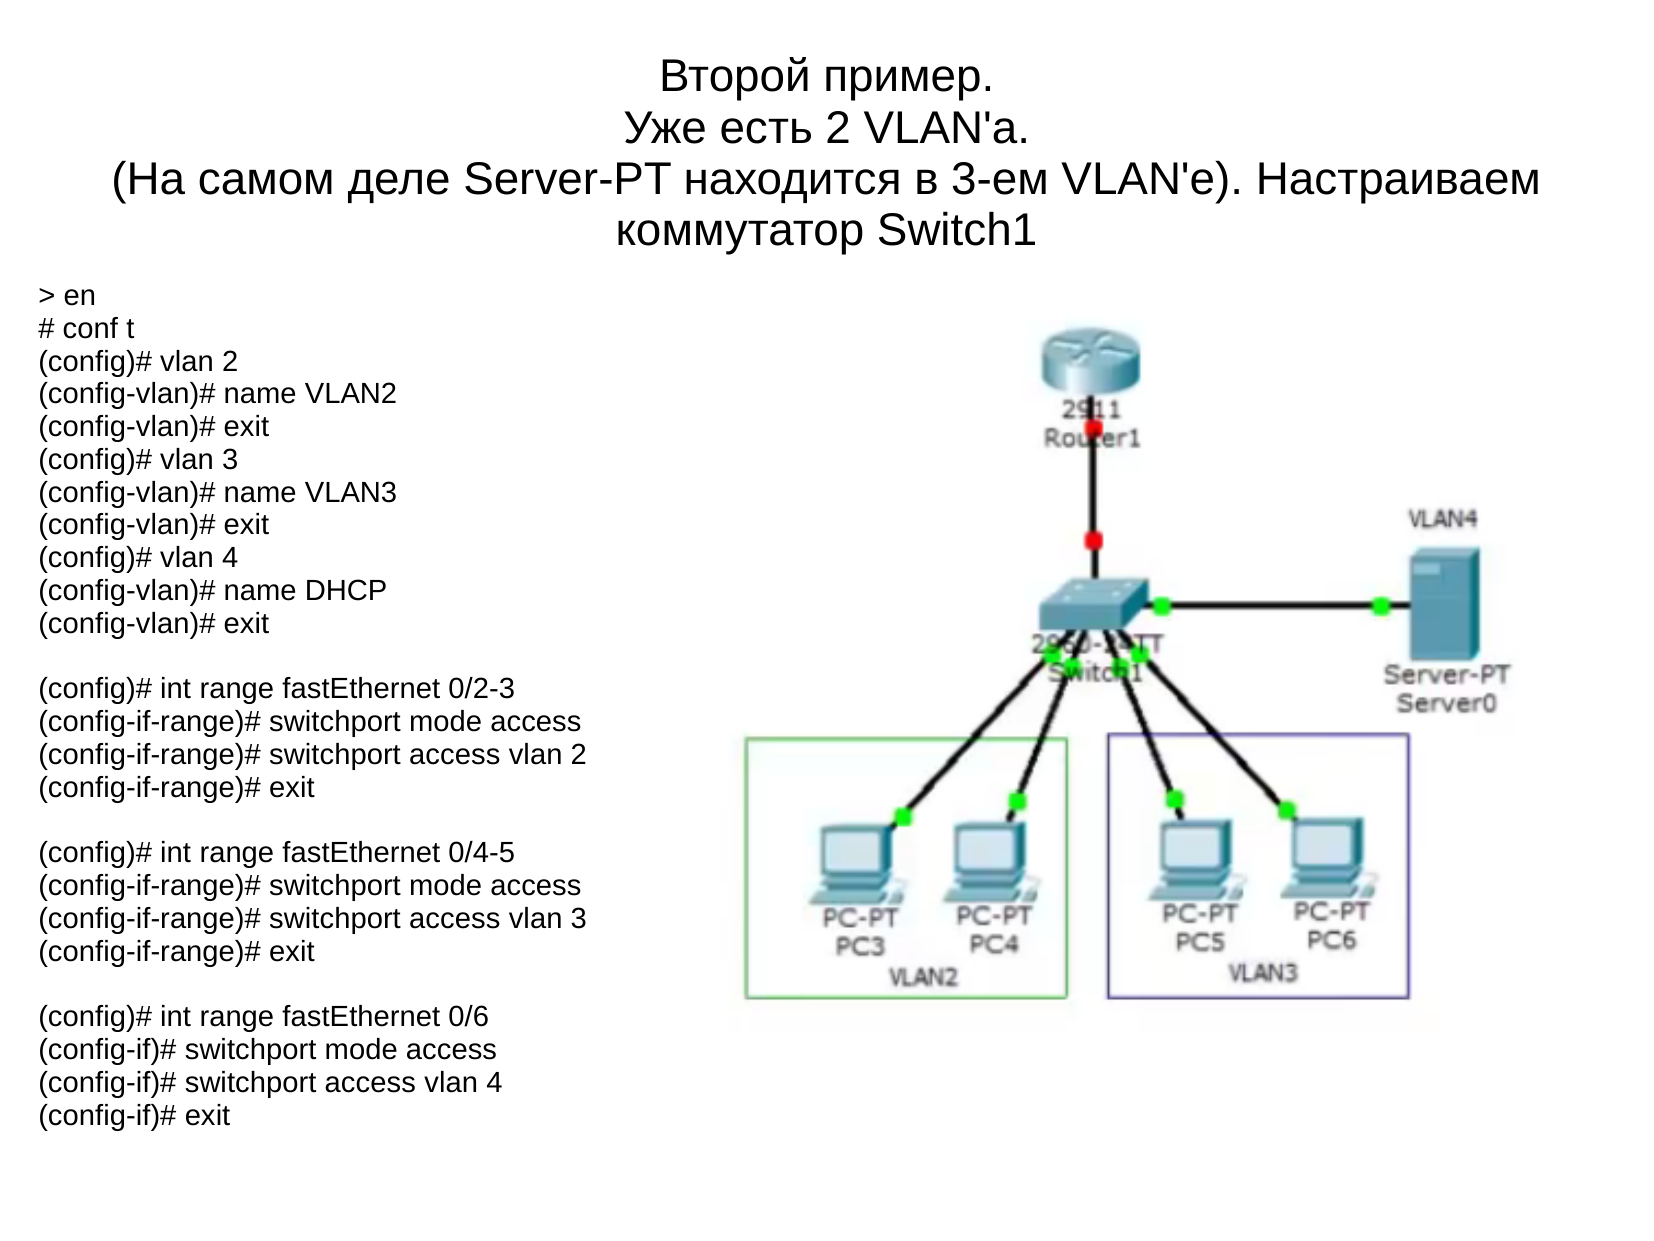

# Второй пример. Уже есть 2 VLAN'a. (На самом деле Server-PT находится в 3-ем VLAN'е). Настраиваем коммутатор Switch1
> en
# conf t
(config)# vlan 2
(config-vlan)# name VLAN2
(config-vlan)# exit
(config)# vlan 3
(config-vlan)# name VLAN3
(config-vlan)# exit
(config)# vlan 4
(config-vlan)# name DHCP
(config-vlan)# exit
(config)# int range fastEthernet 0/2-3
(config-if-range)# switchport mode access
(config-if-range)# switchport access vlan 2
(config-if-range)# exit
(config)# int range fastEthernet 0/4-5
(config-if-range)# switchport mode access
(config-if-range)# switchport access vlan 3
(config-if-range)# exit
(config)# int range fastEthernet 0/6
(config-if)# switchport mode access
(config-if)# switchport access vlan 4
(config-if)# exit